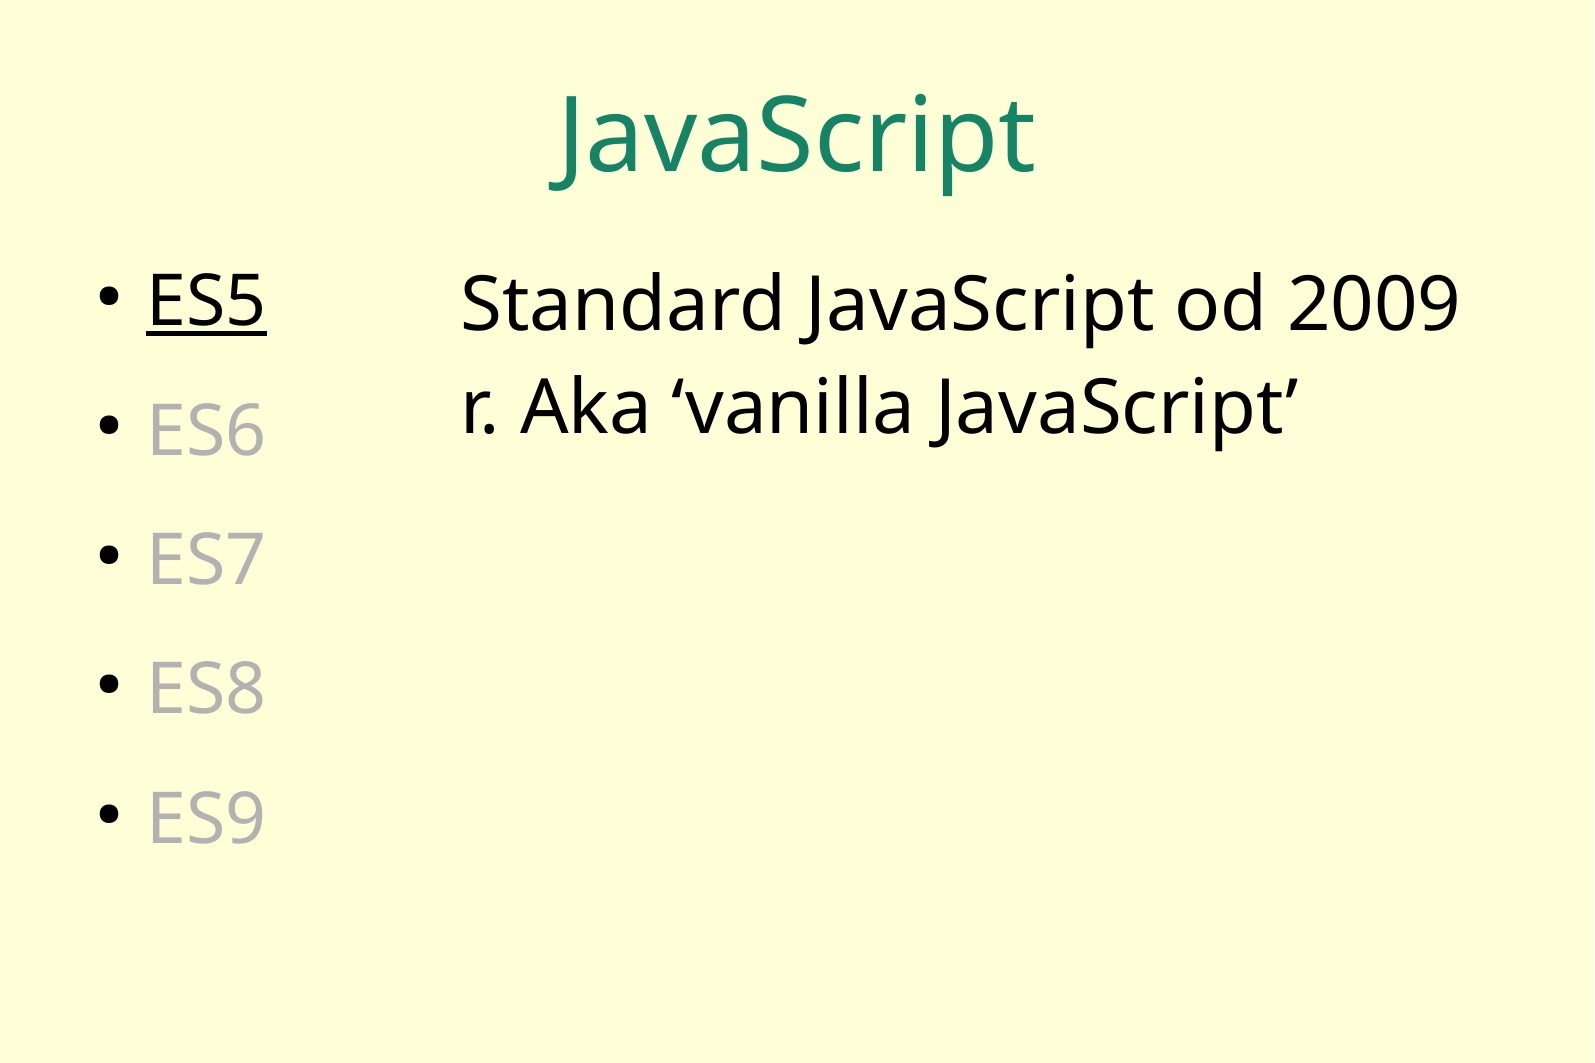

# JavaScript
ES5
ES6
ES7
ES8
ES9
Standard JavaScript od 2009 r. Aka ‘vanilla JavaScript’